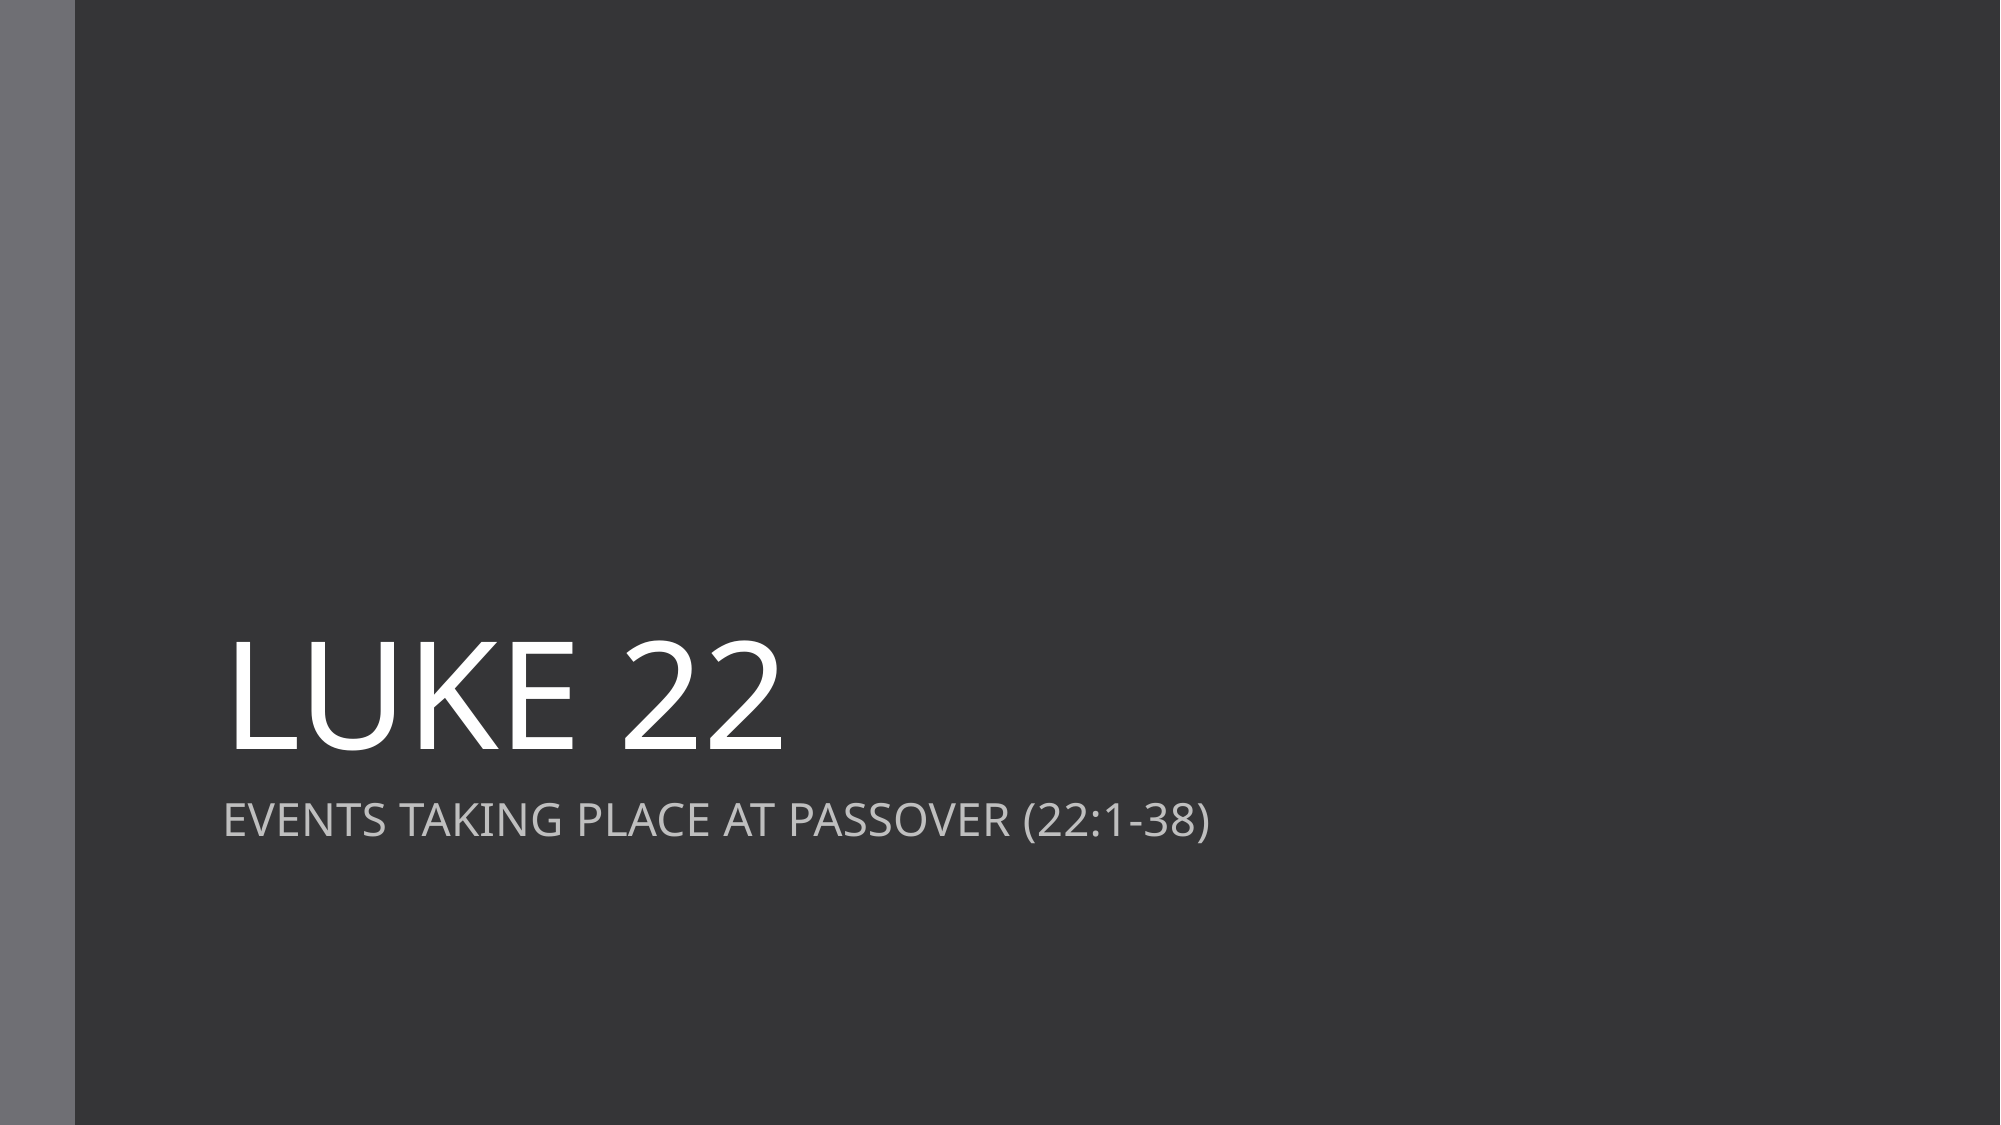

# LUKE 22
EVENTS TAKING PLACE AT PASSOVER (22:1-38)